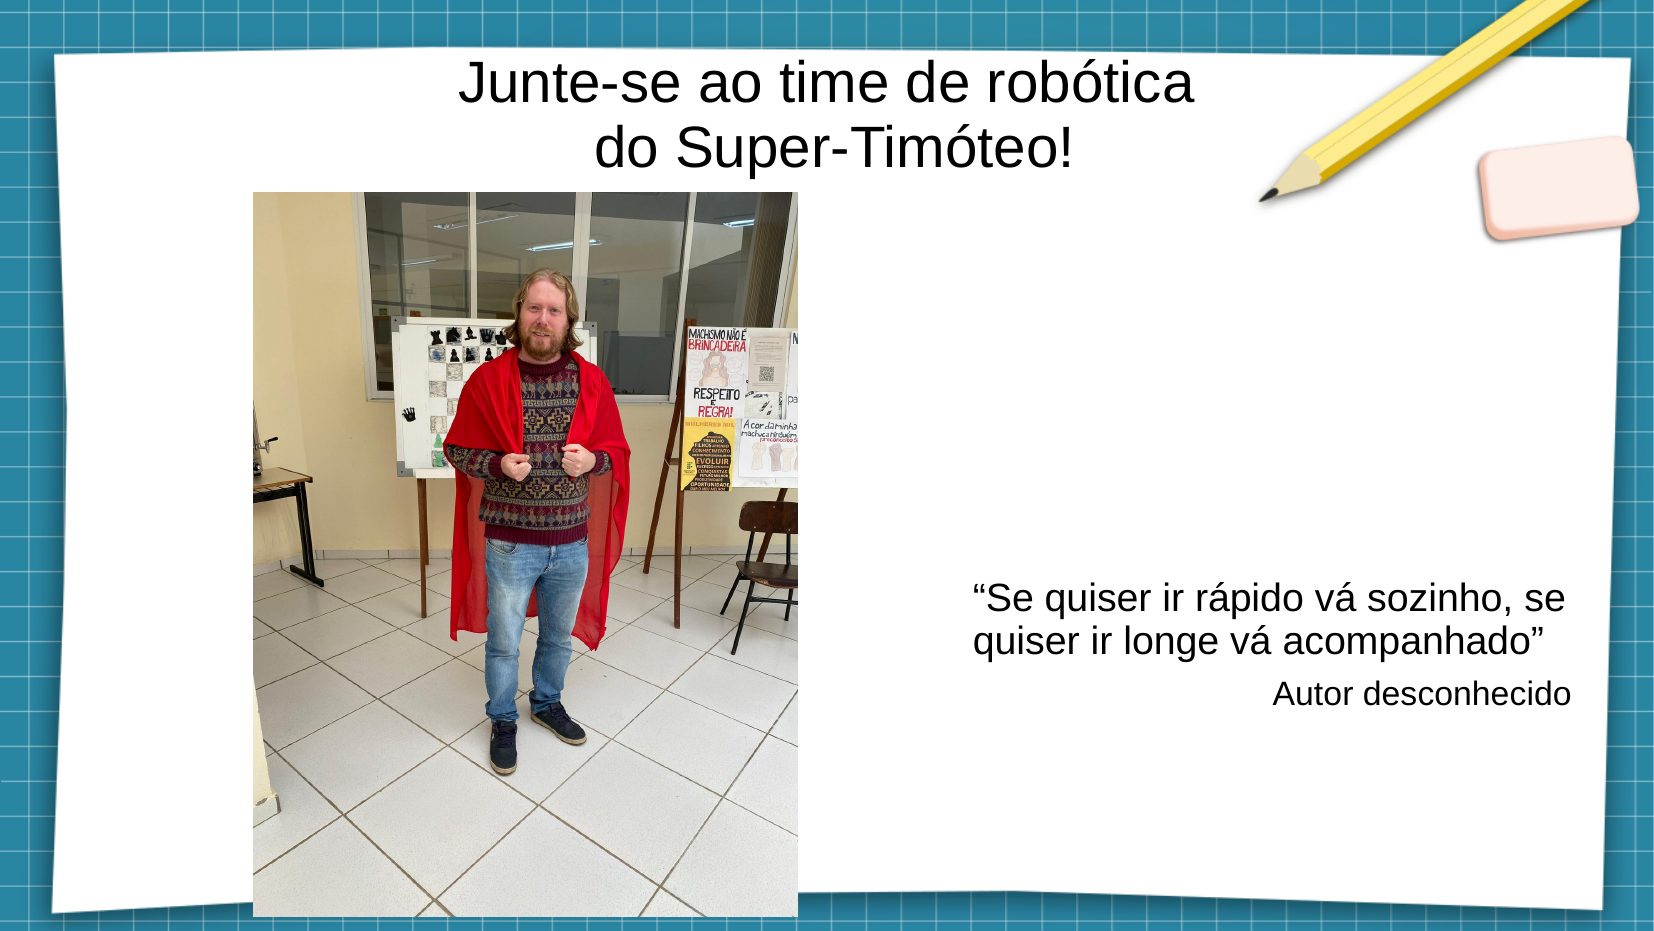

# Junte-se ao time de robótica do Super-Timóteo!
“Se quiser ir rápido vá sozinho, se quiser ir longe vá acompanhado”
Autor desconhecido